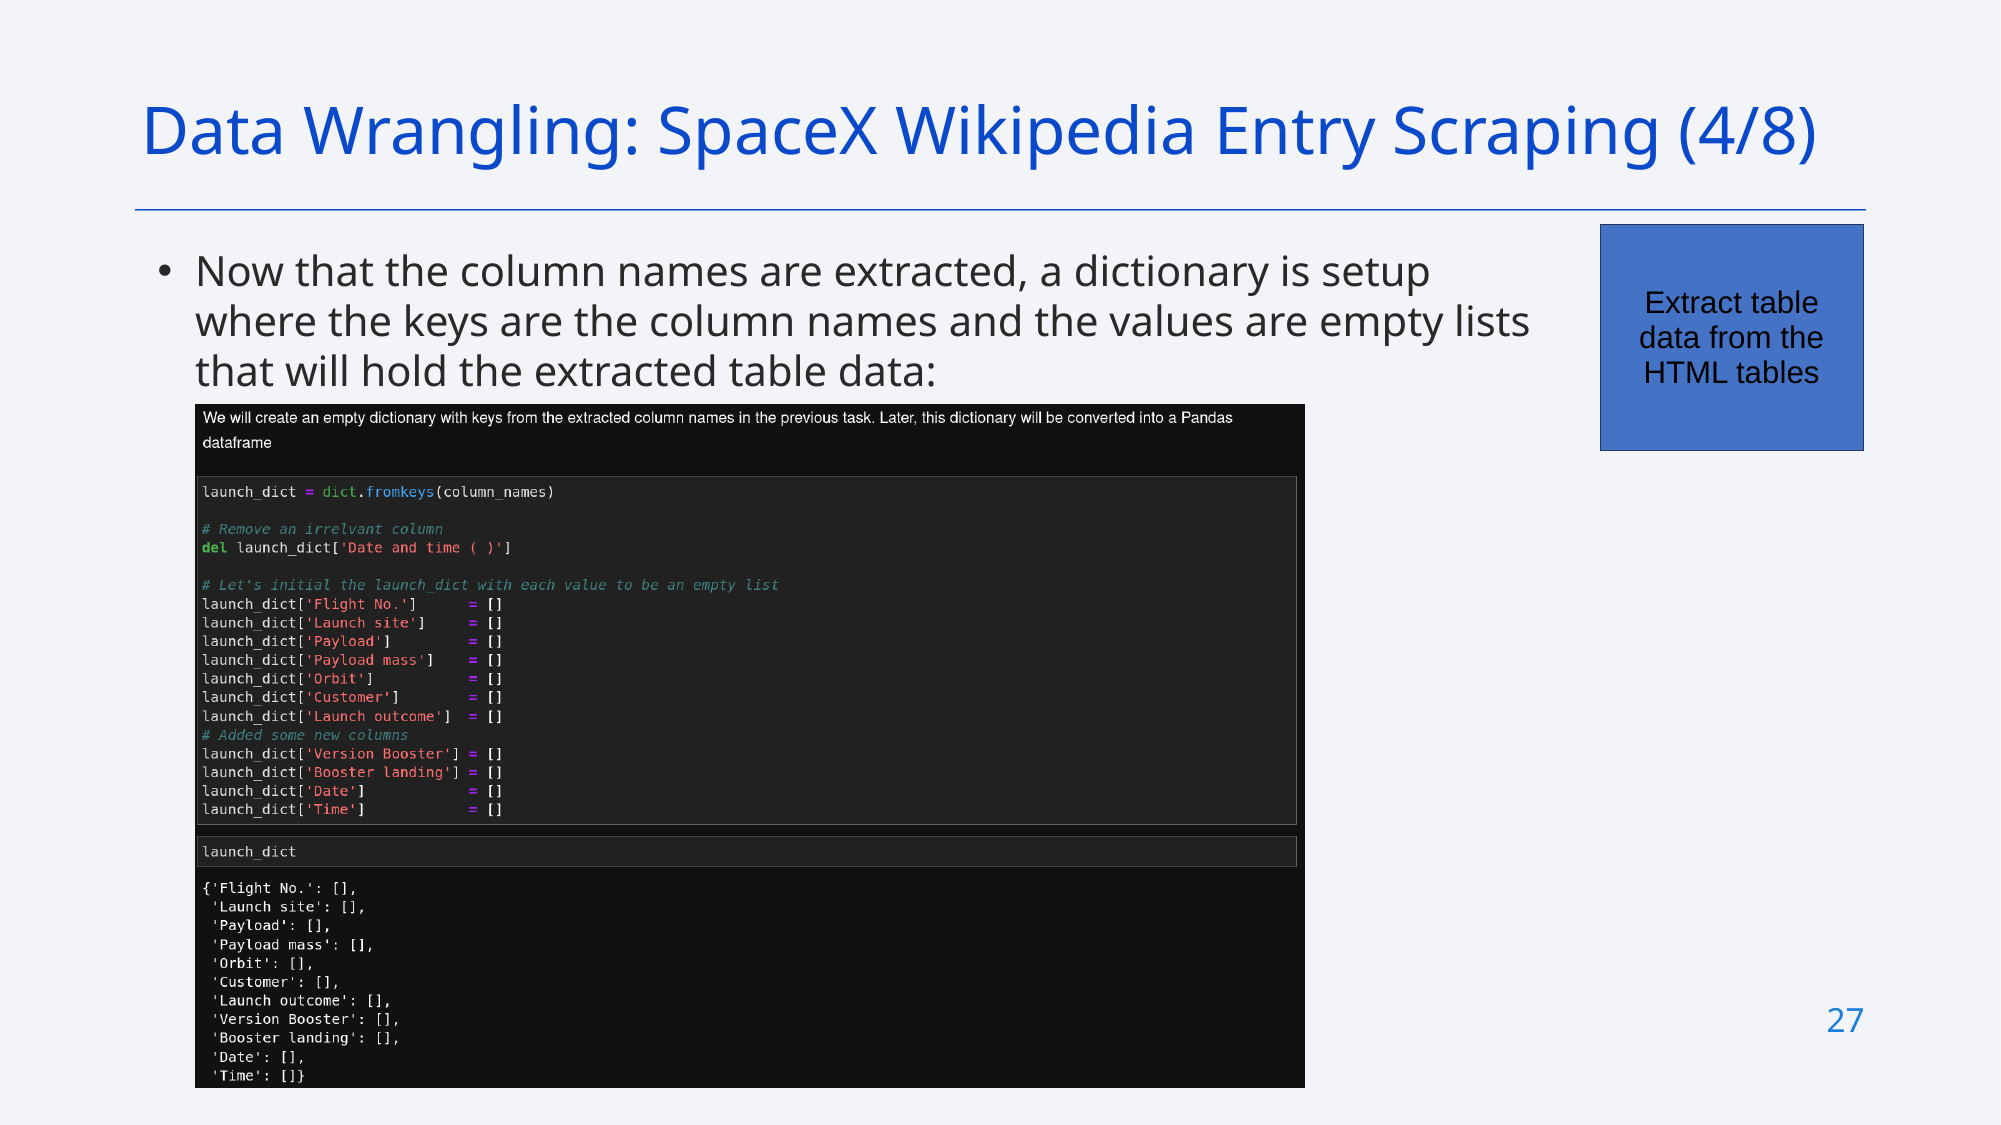

Data Wrangling: SpaceX Wikipedia Entry Scraping (4/8)
Extract table data from the HTML tables
# Now that the column names are extracted, a dictionary is setup where the keys are the column names and the values are empty lists that will hold the extracted table data:
27